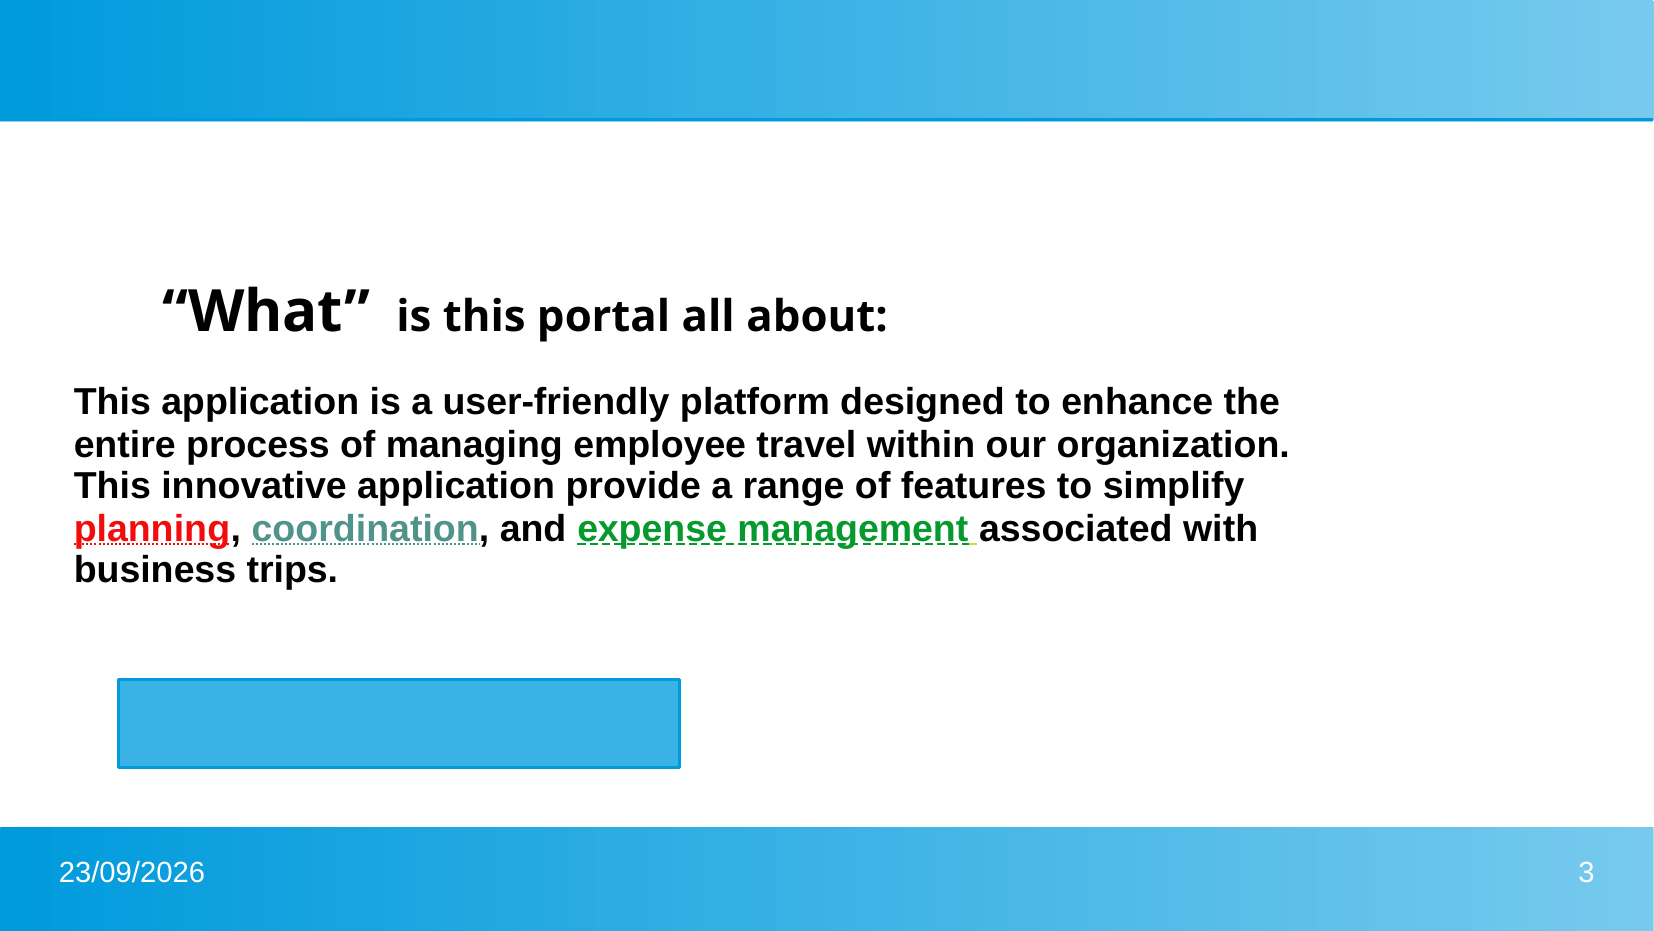

“What” is this portal all about:
This application is a user-friendly platform designed to enhance the entire process of managing employee travel within our organization. This innovative application provide a range of features to simplify planning, coordination, and expense management associated with business trips.
3